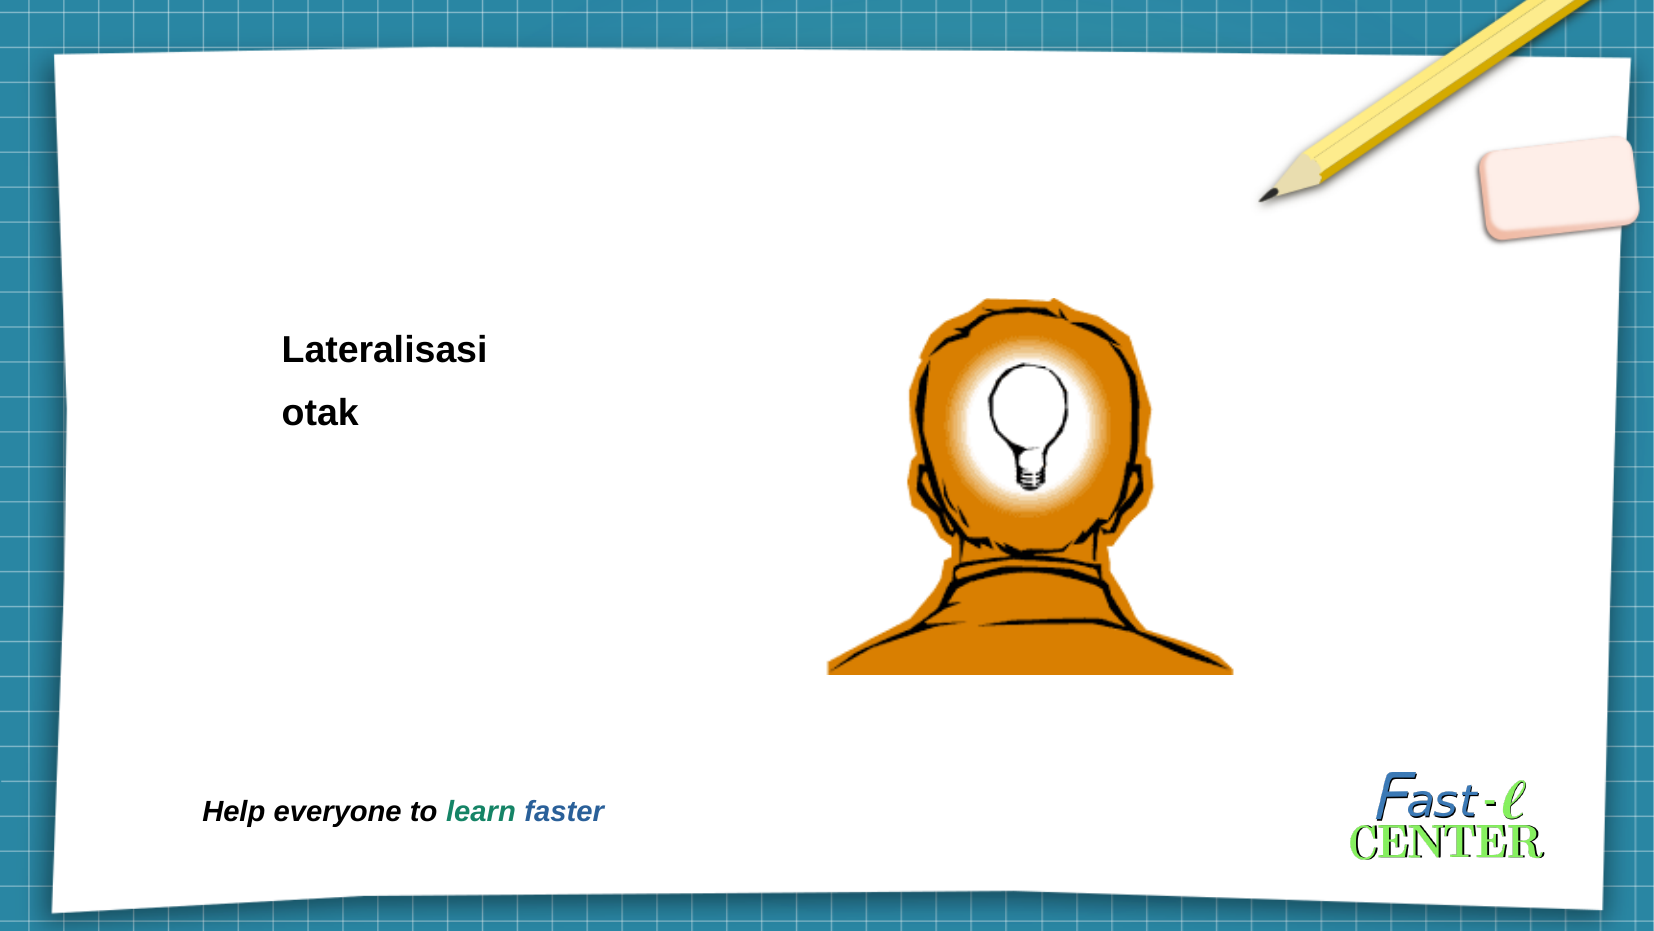

Lateralisasi
otak
Help everyone to learn faster